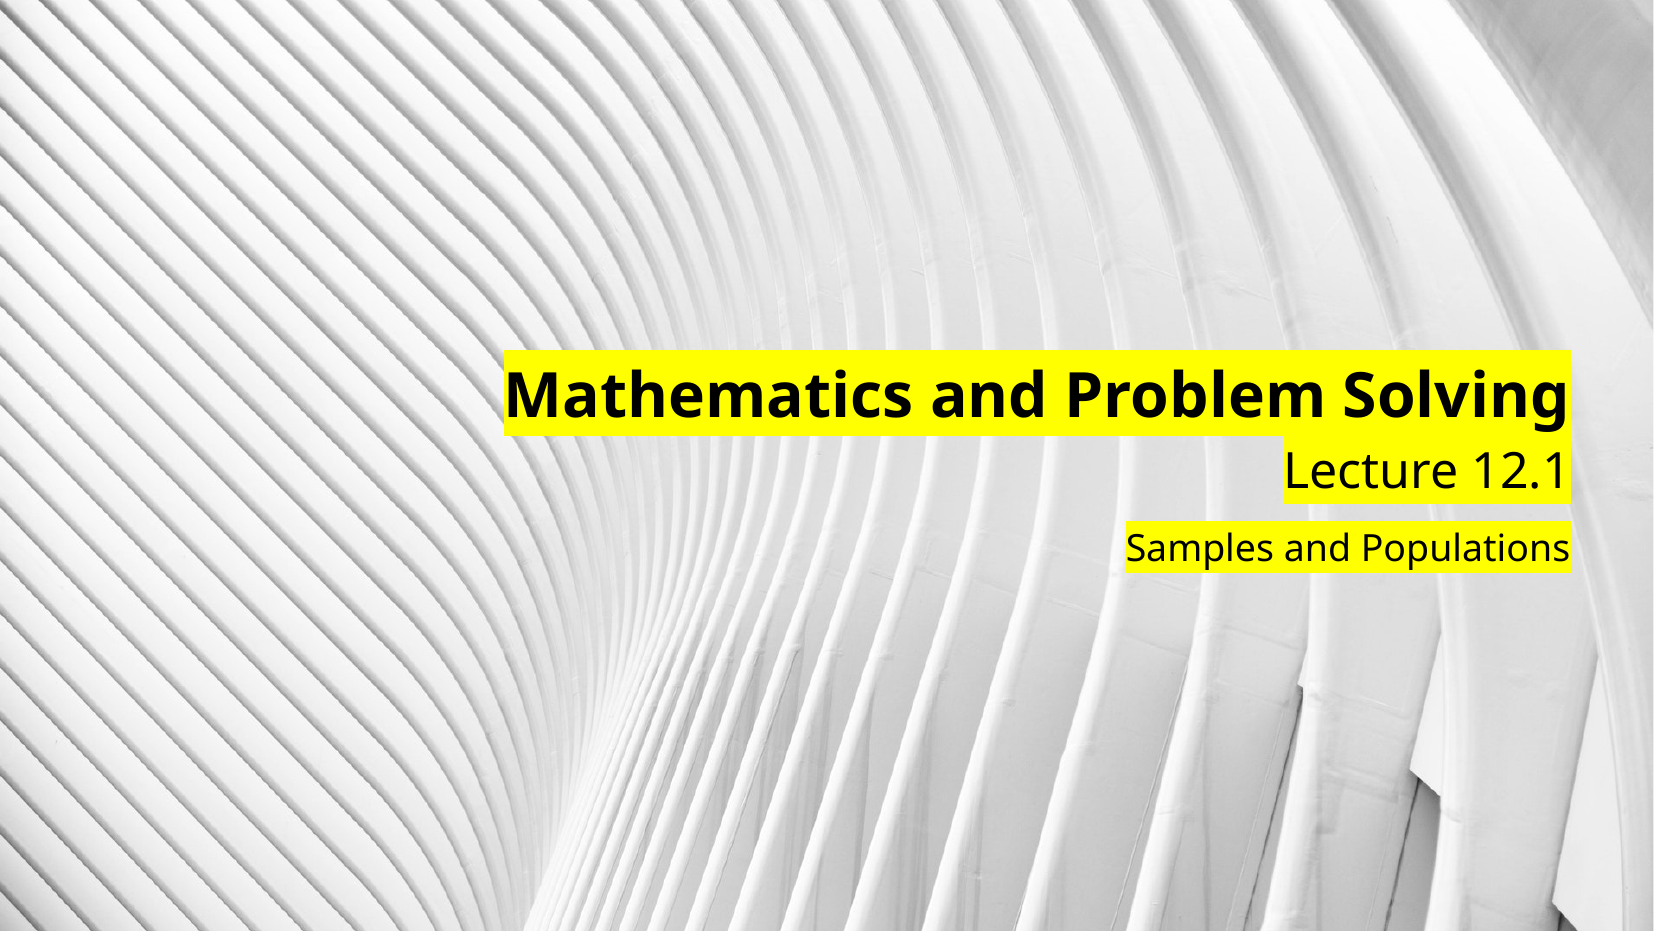

#
Mathematics and Problem Solving
Lecture 12.1
Samples and Populations